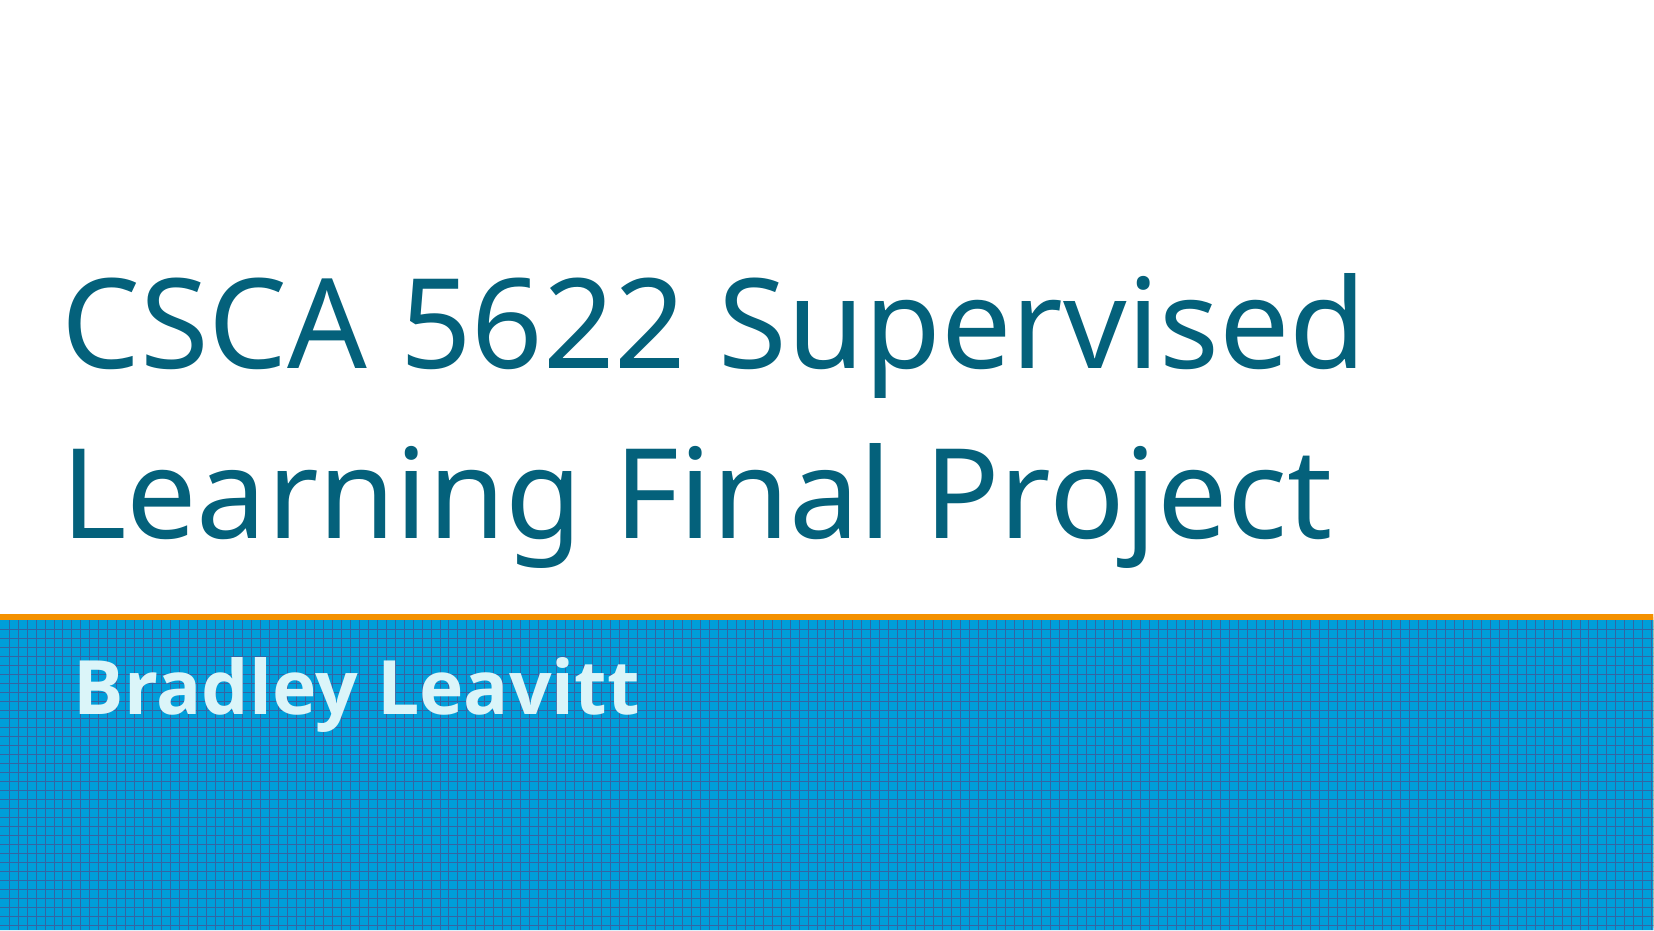

# CSCA 5622 Supervised Learning Final Project
Bradley Leavitt